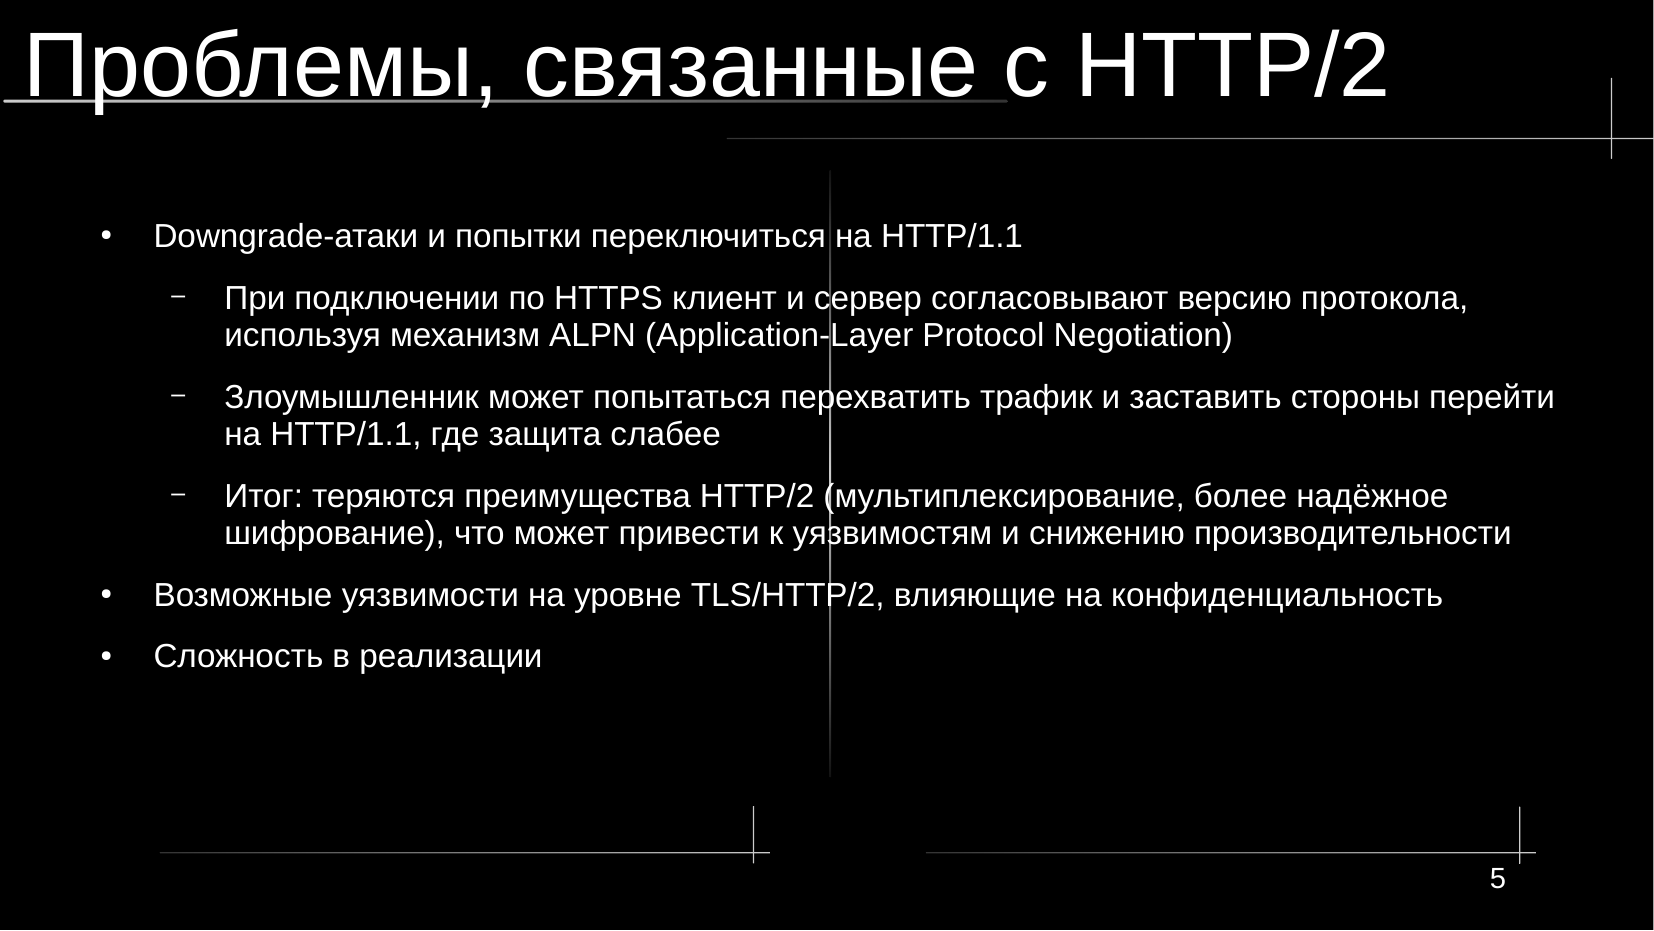

# Проблемы, связанные с HTTP/2
Downgrade-атаки и попытки переключиться на HTTP/1.1
При подключении по HTTPS клиент и сервер согласовывают версию протокола, используя механизм ALPN (Application-Layer Protocol Negotiation)
Злоумышленник может попытаться перехватить трафик и заставить стороны перейти на HTTP/1.1, где защита слабее
Итог: теряются преимущества HTTP/2 (мультиплексирование, более надёжное шифрование), что может привести к уязвимостям и снижению производительности
Возможные уязвимости на уровне TLS/HTTP/2, влияющие на конфиденциальность
Сложность в реализации
5